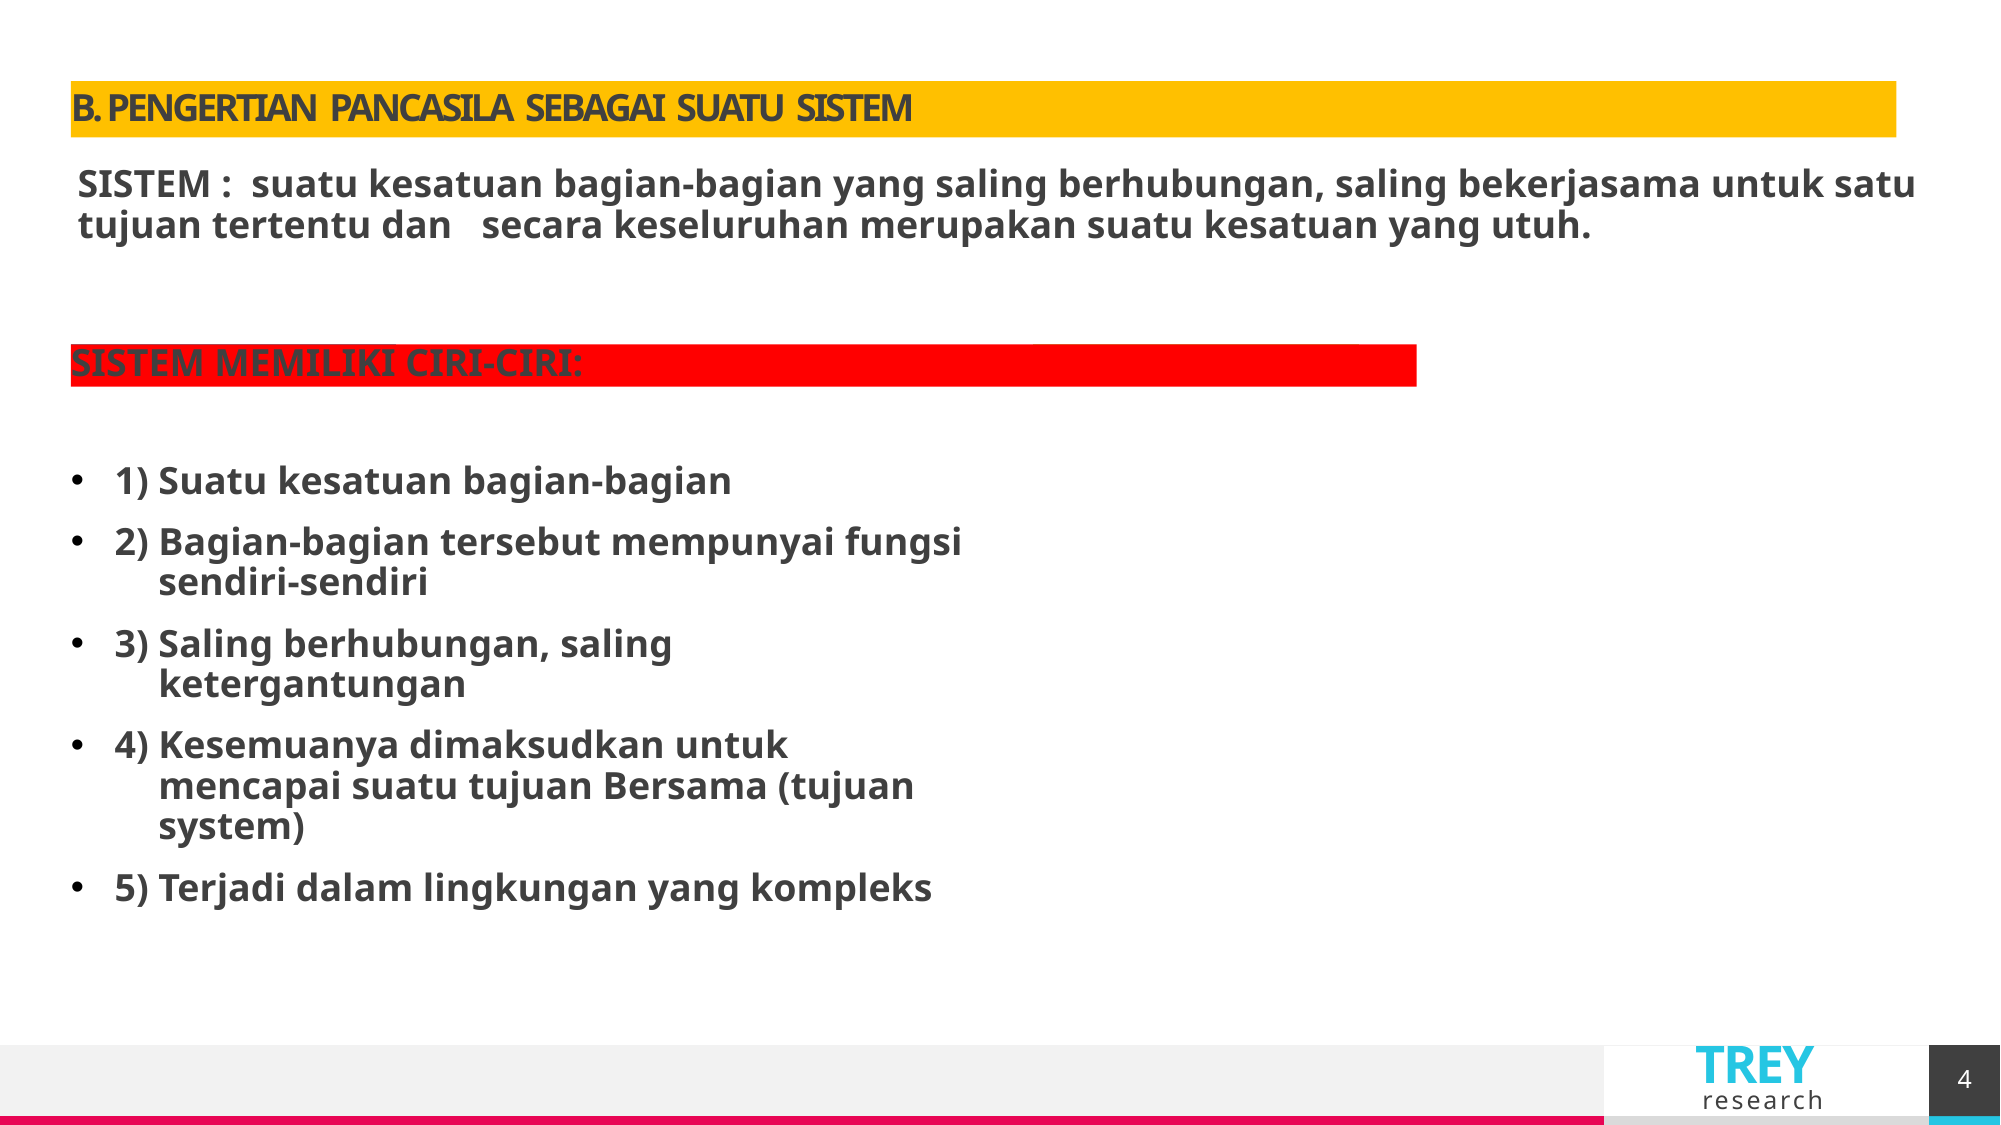

# B. PENGERTIAN PANCASILA SEBAGAI SUATU SISTEM
SISTEM : suatu kesatuan bagian-bagian yang saling berhubungan, saling bekerjasama untuk satu tujuan tertentu dan secara keseluruhan merupakan suatu kesatuan yang utuh.
SISTEM MEMILIKI CIRI-CIRI:
1) Suatu kesatuan bagian-bagian
2) Bagian-bagian tersebut mempunyai fungsi sendiri-sendiri
3) Saling berhubungan, saling ketergantungan
4) Kesemuanya dimaksudkan untuk mencapai suatu tujuan Bersama (tujuan system)
5) Terjadi dalam lingkungan yang kompleks
4